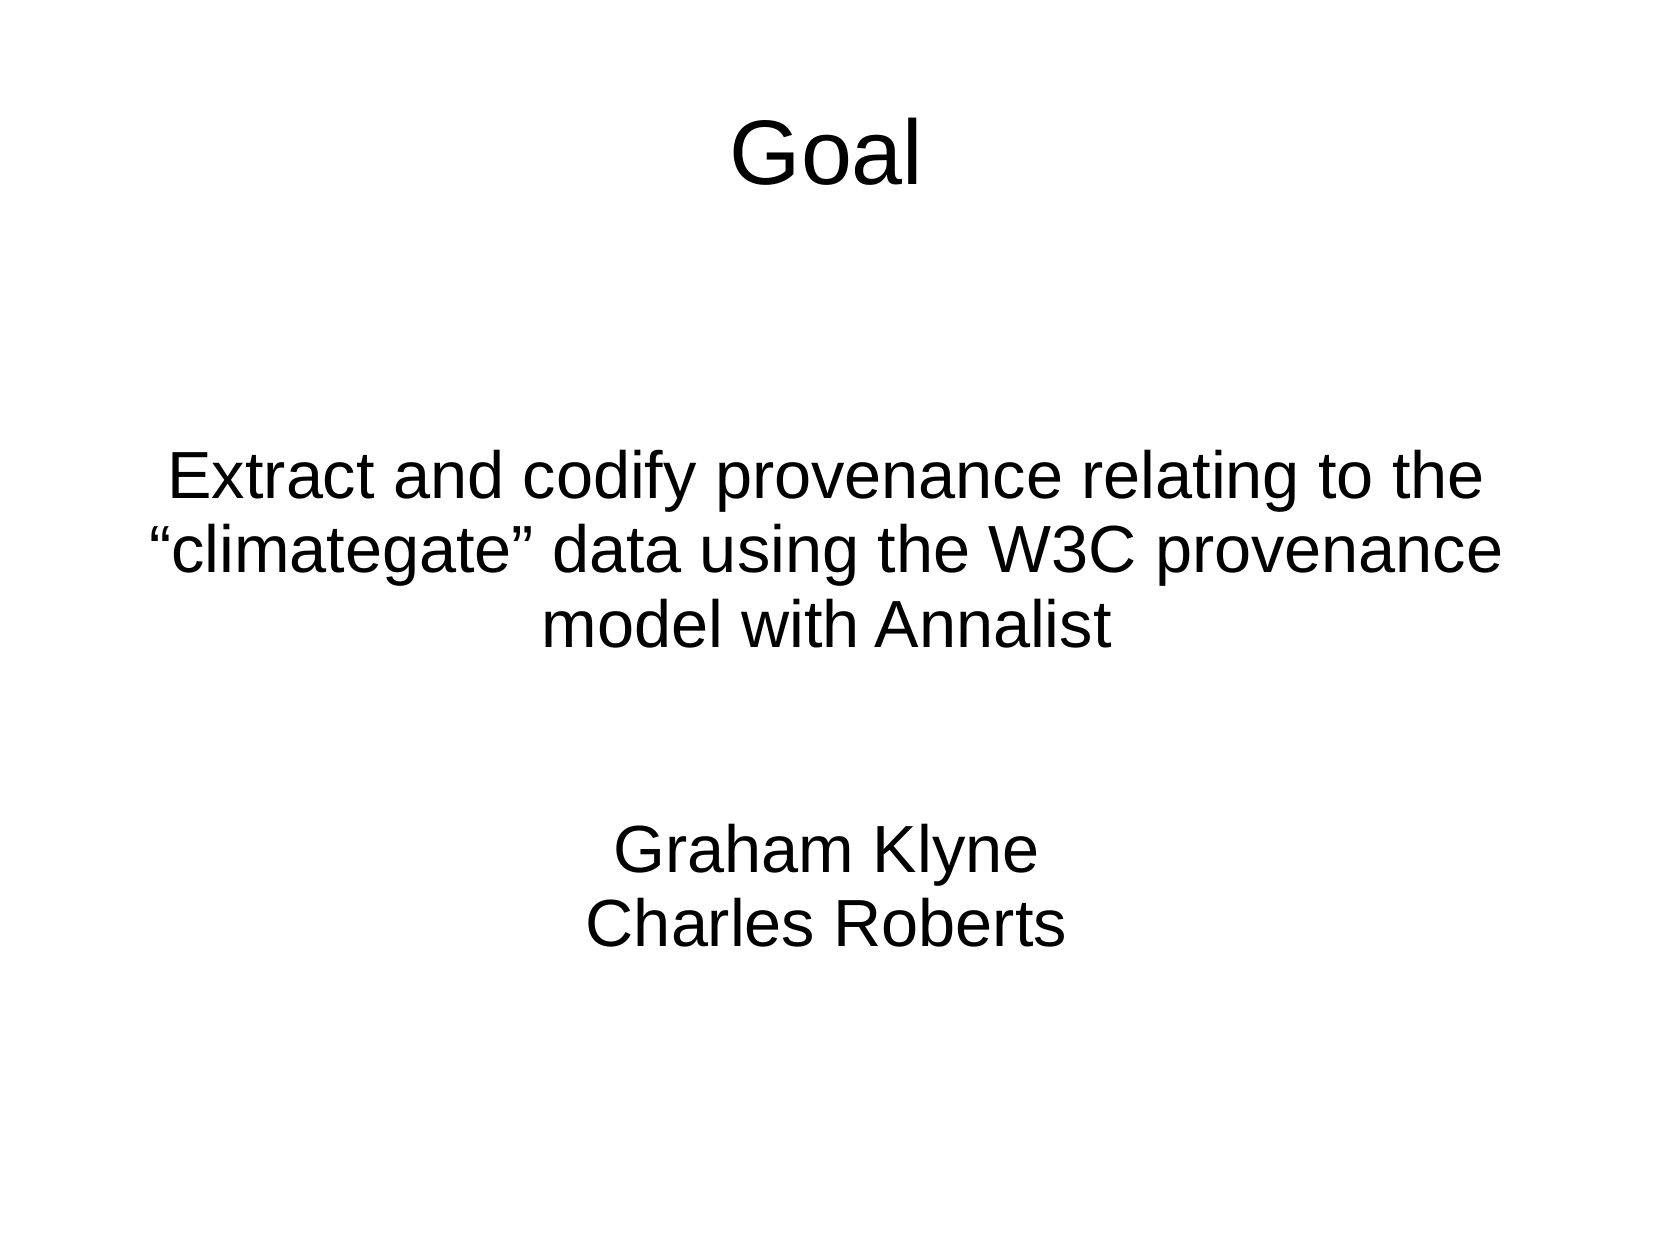

# Goal
Extract and codify provenance relating to the “climategate” data using the W3C provenance model with Annalist
Graham Klyne
Charles Roberts